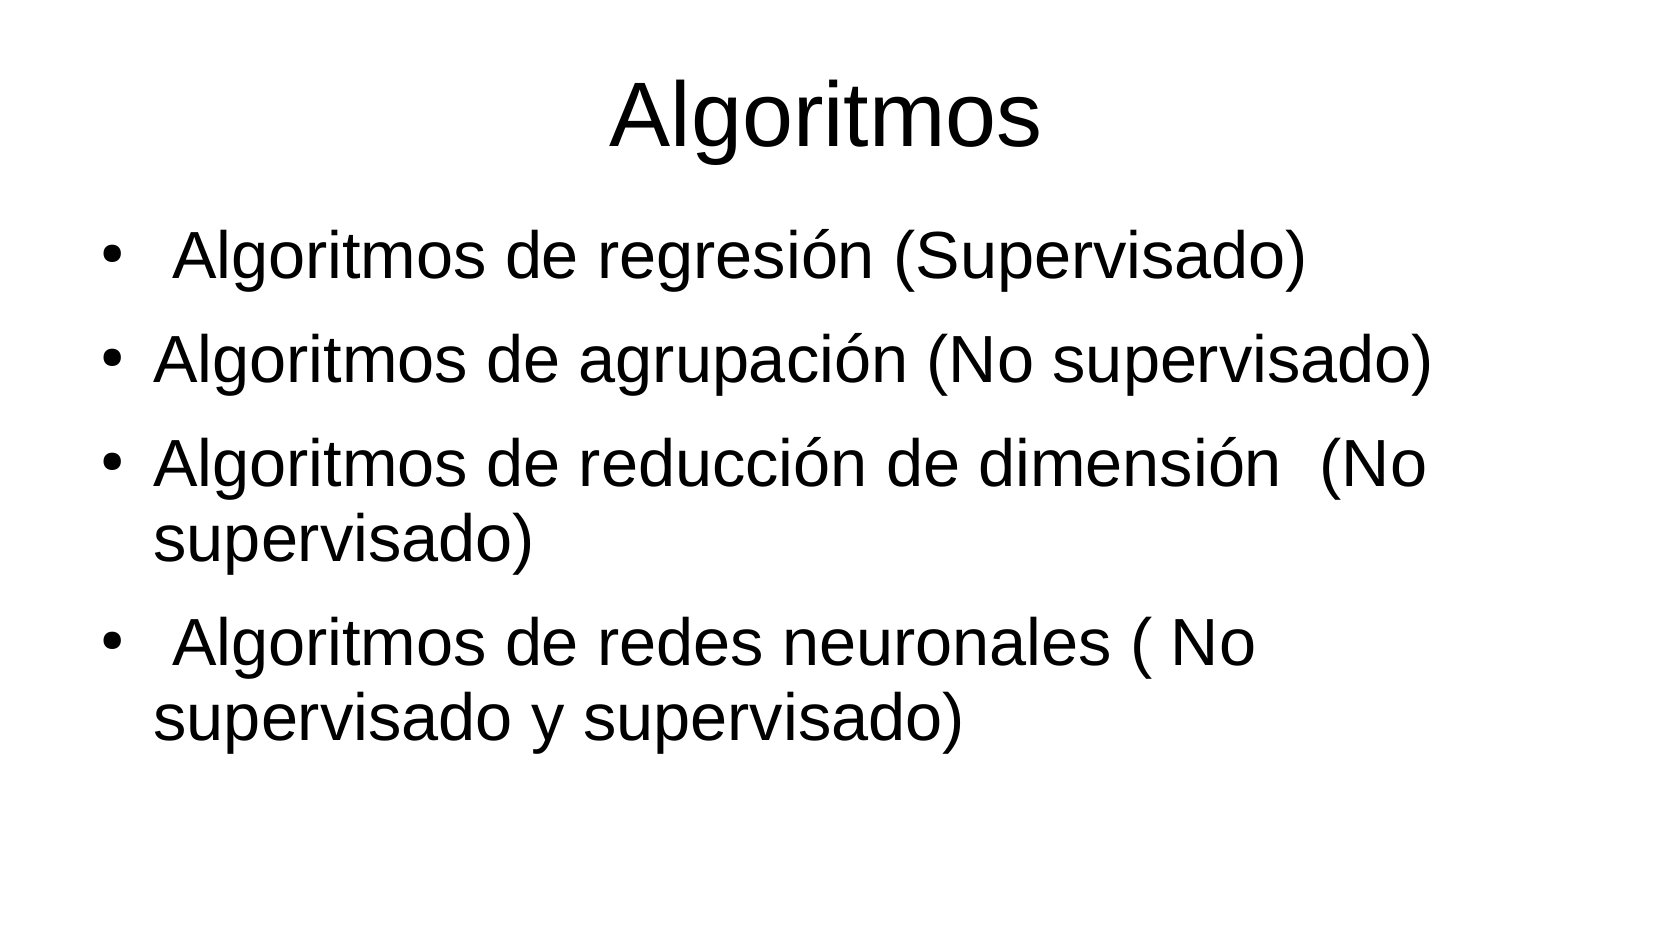

# Algoritmos
 Algoritmos de regresión (Supervisado)
Algoritmos de agrupación (No supervisado)
Algoritmos de reducción de dimensión (No supervisado)
 Algoritmos de redes neuronales ( No supervisado y supervisado)